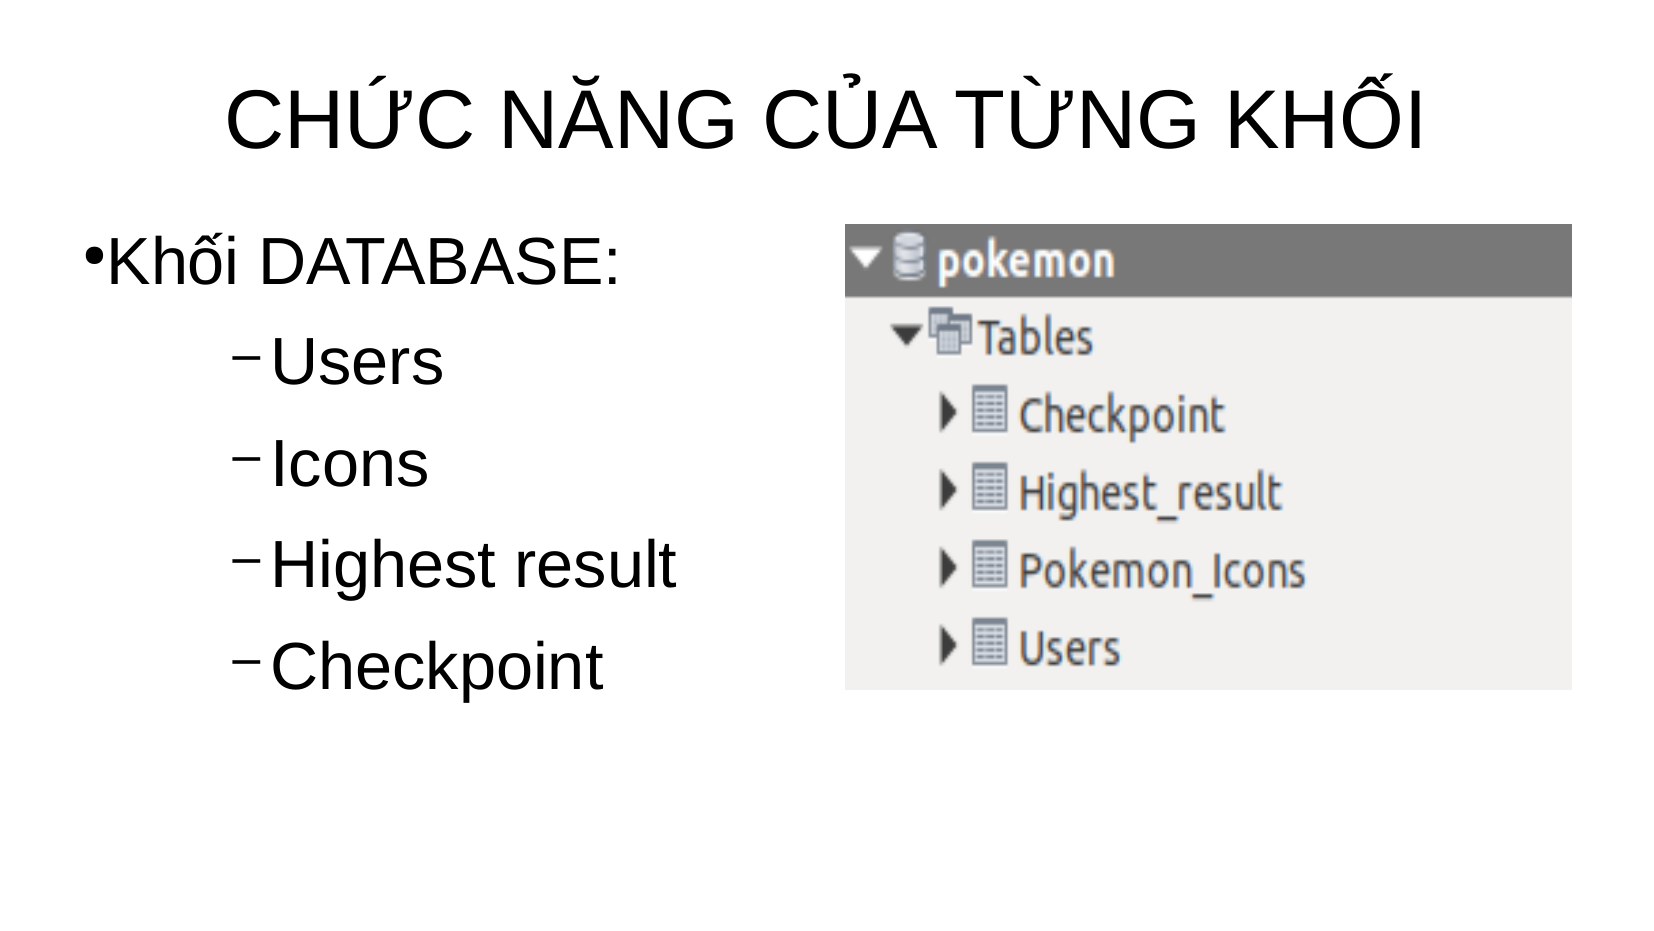

# CHỨC NĂNG CỦA TỪNG KHỐI
Khối DATABASE:
Users
Icons
Highest result
Checkpoint